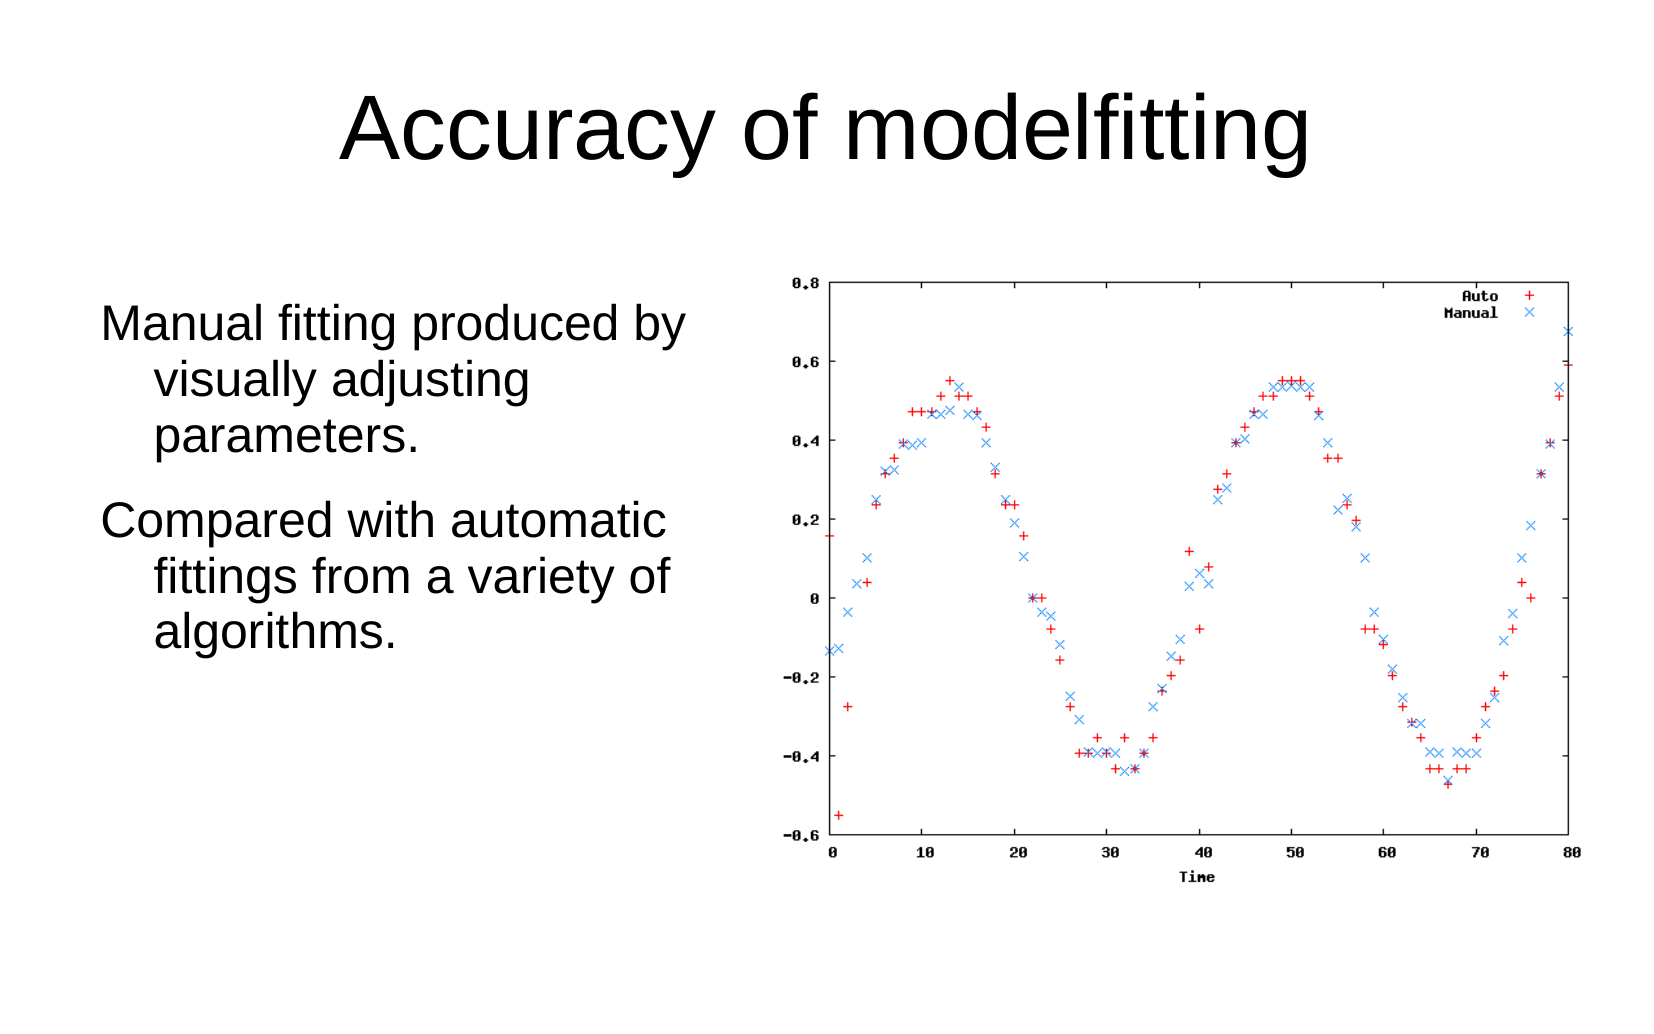

# Accuracy of modelfitting
Manual fitting produced by visually adjusting parameters.
Compared with automatic fittings from a variety of algorithms.